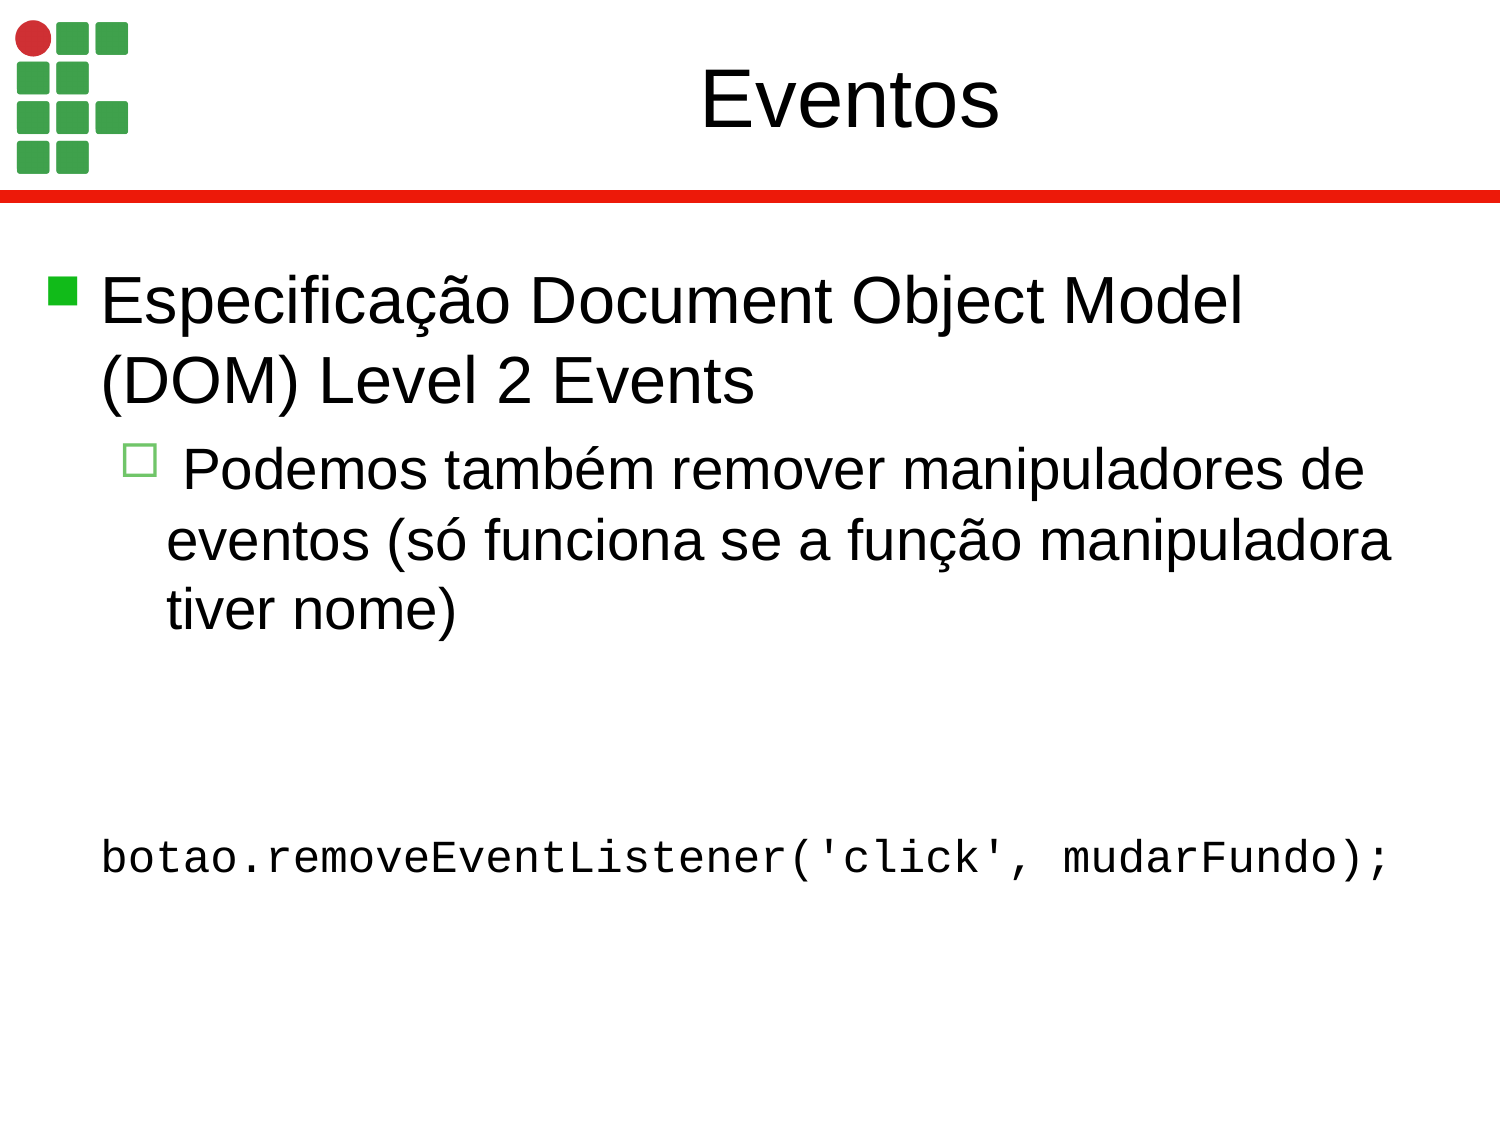

# Eventos
Especificação Document Object Model (DOM) Level 2 Events
 Podemos também remover manipuladores de eventos (só funciona se a função manipuladora tiver nome)
botao.removeEventListener('click', mudarFundo);